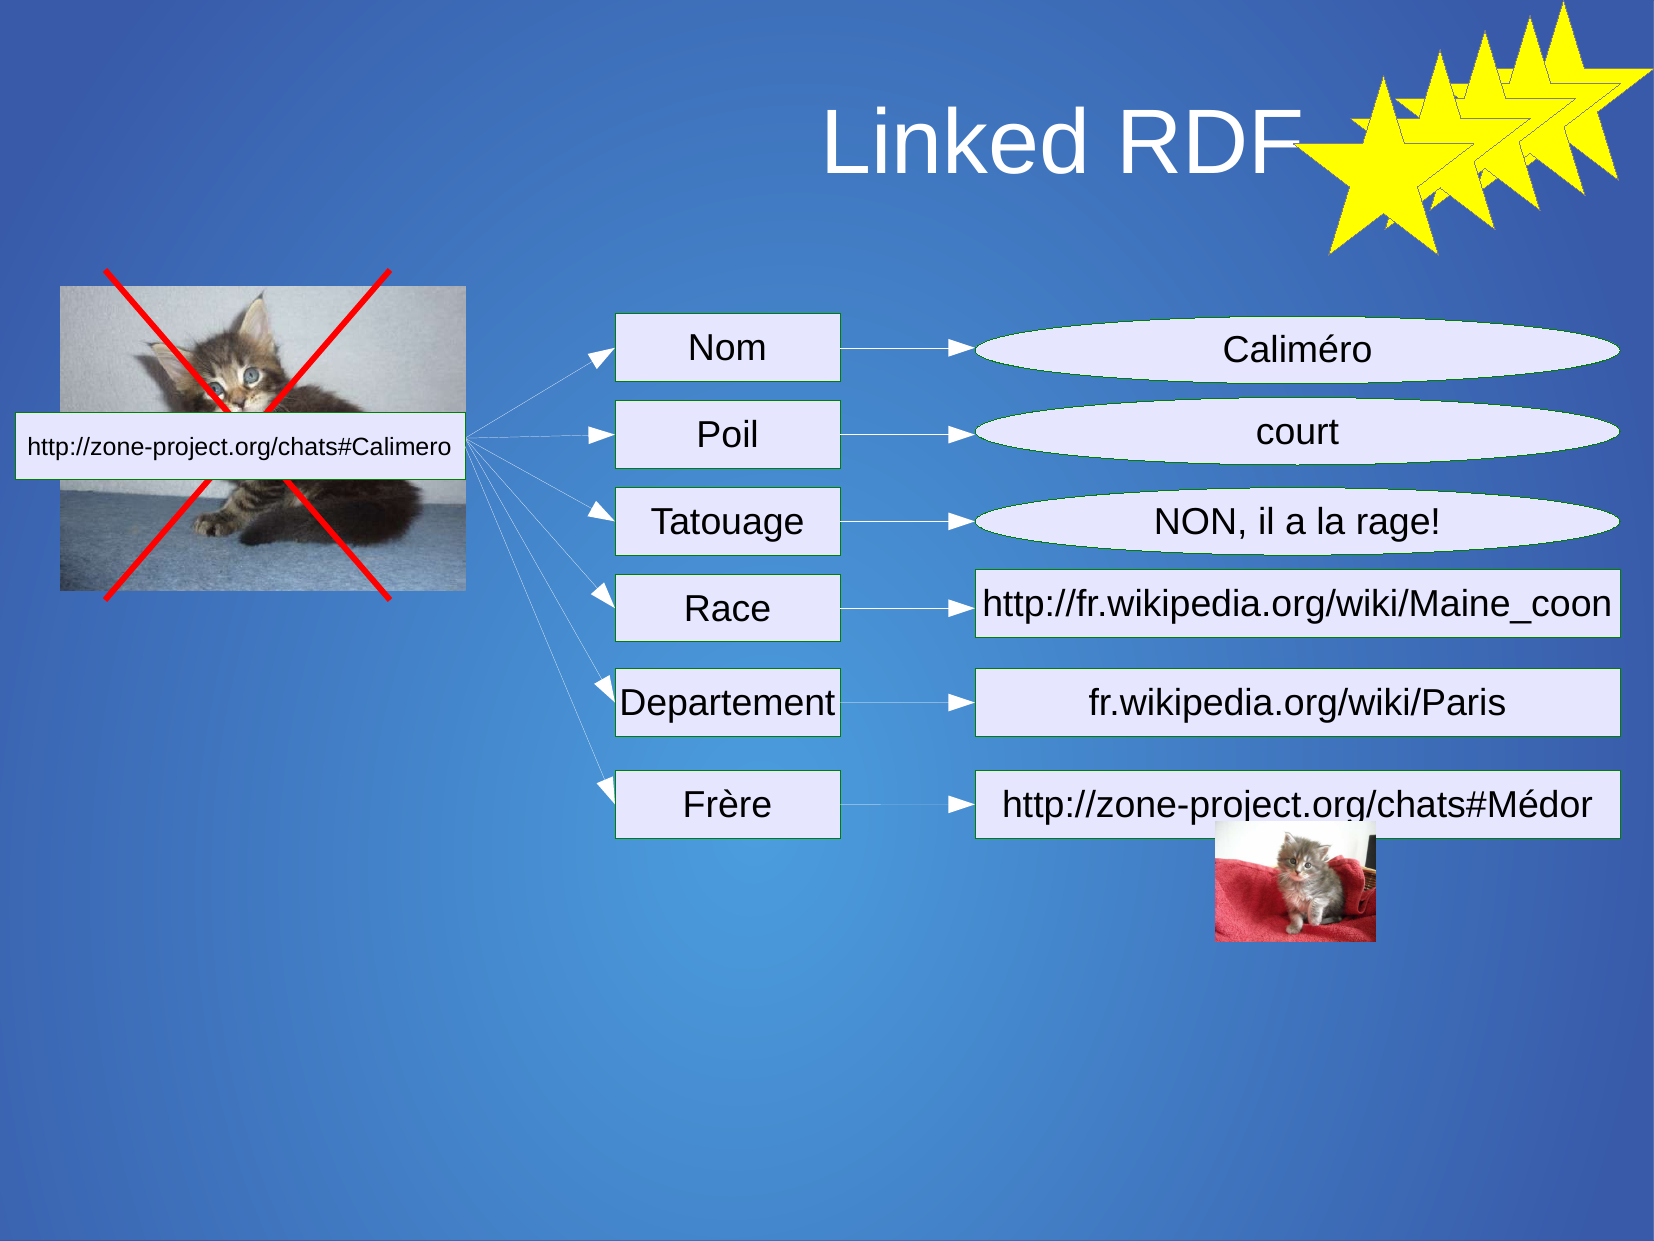

# Linked RDF
Nom
Caliméro
court
Poil
http://zone-project.org/chats#Calimero
Tatouage
NON, il a la rage!
http://fr.wikipedia.org/wiki/Maine_coon
Race
Departement
fr.wikipedia.org/wiki/Paris
Frère
http://zone-project.org/chats#Médor
fr.wikipedia.org/wiki/Paris